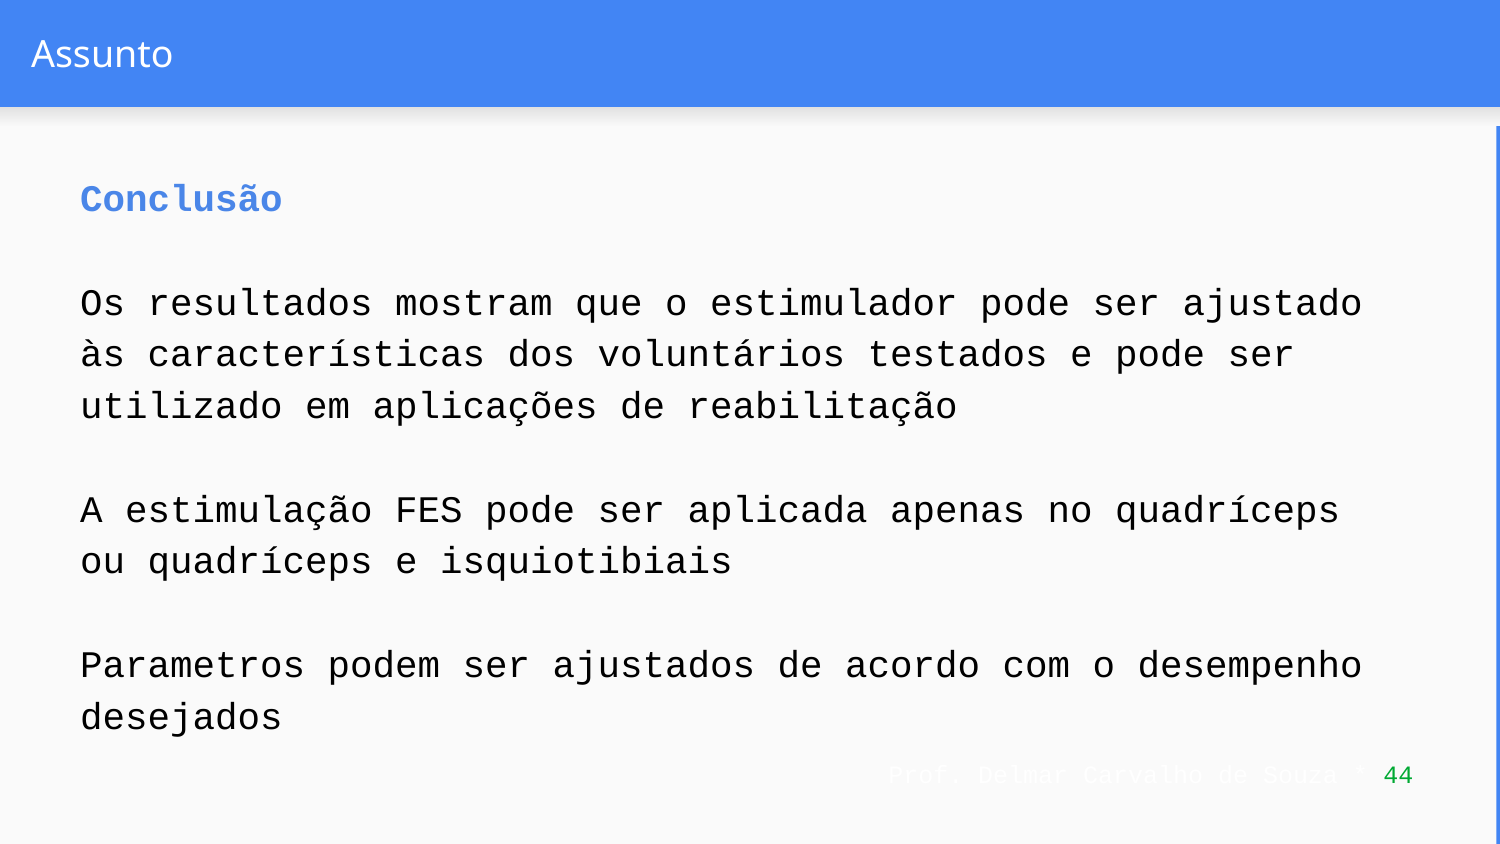

# Assunto
Conclusão
Os resultados mostram que o estimulador pode ser ajustado às características dos voluntários testados e pode ser utilizado em aplicações de reabilitação
A estimulação FES pode ser aplicada apenas no quadríceps ou quadríceps e isquiotibiais
Parametros podem ser ajustados de acordo com o desempenho desejados